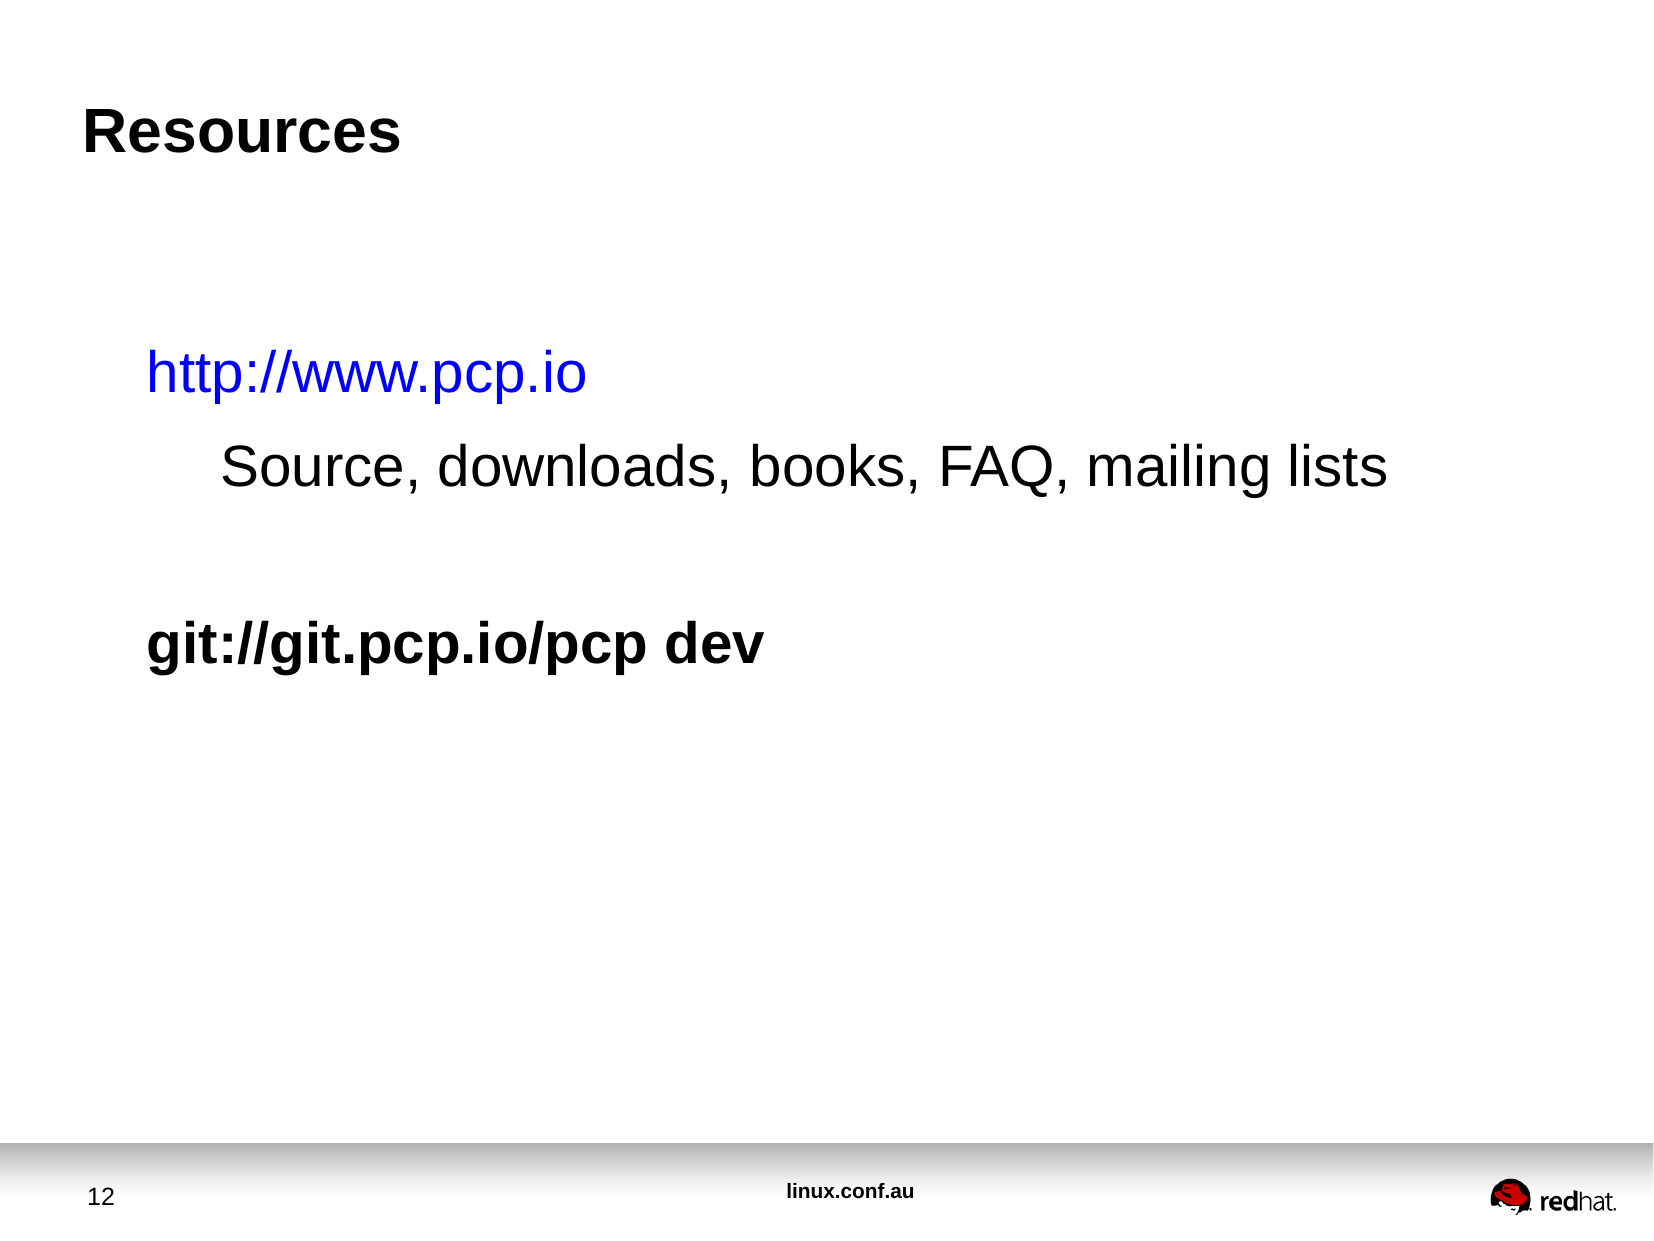

# Resources
http://www.pcp.io
Source, downloads, books, FAQ, mailing lists
git://git.pcp.io/pcp dev